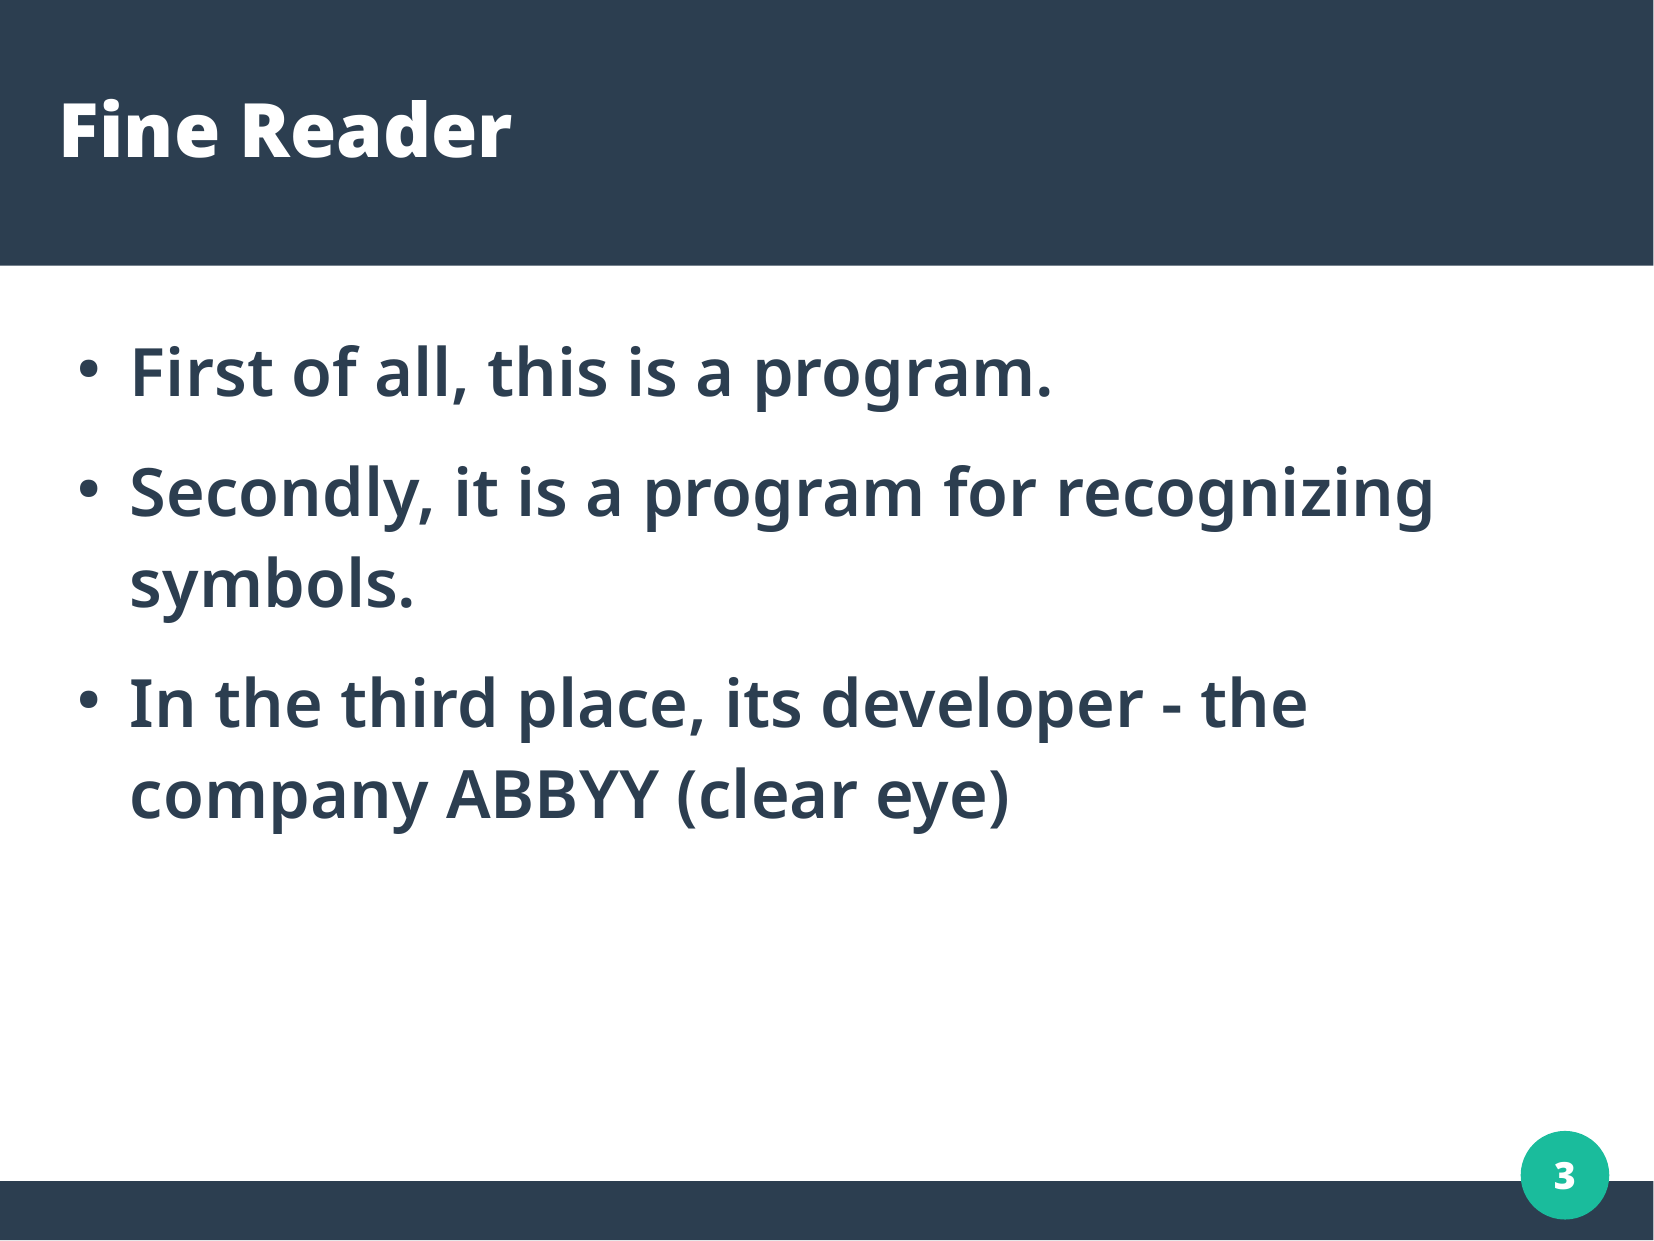

# Fine Reader
First of all, this is a program.
Secondly, it is a program for recognizing symbols.
In the third place, its developer - the company ABBYY (clear eye)
3